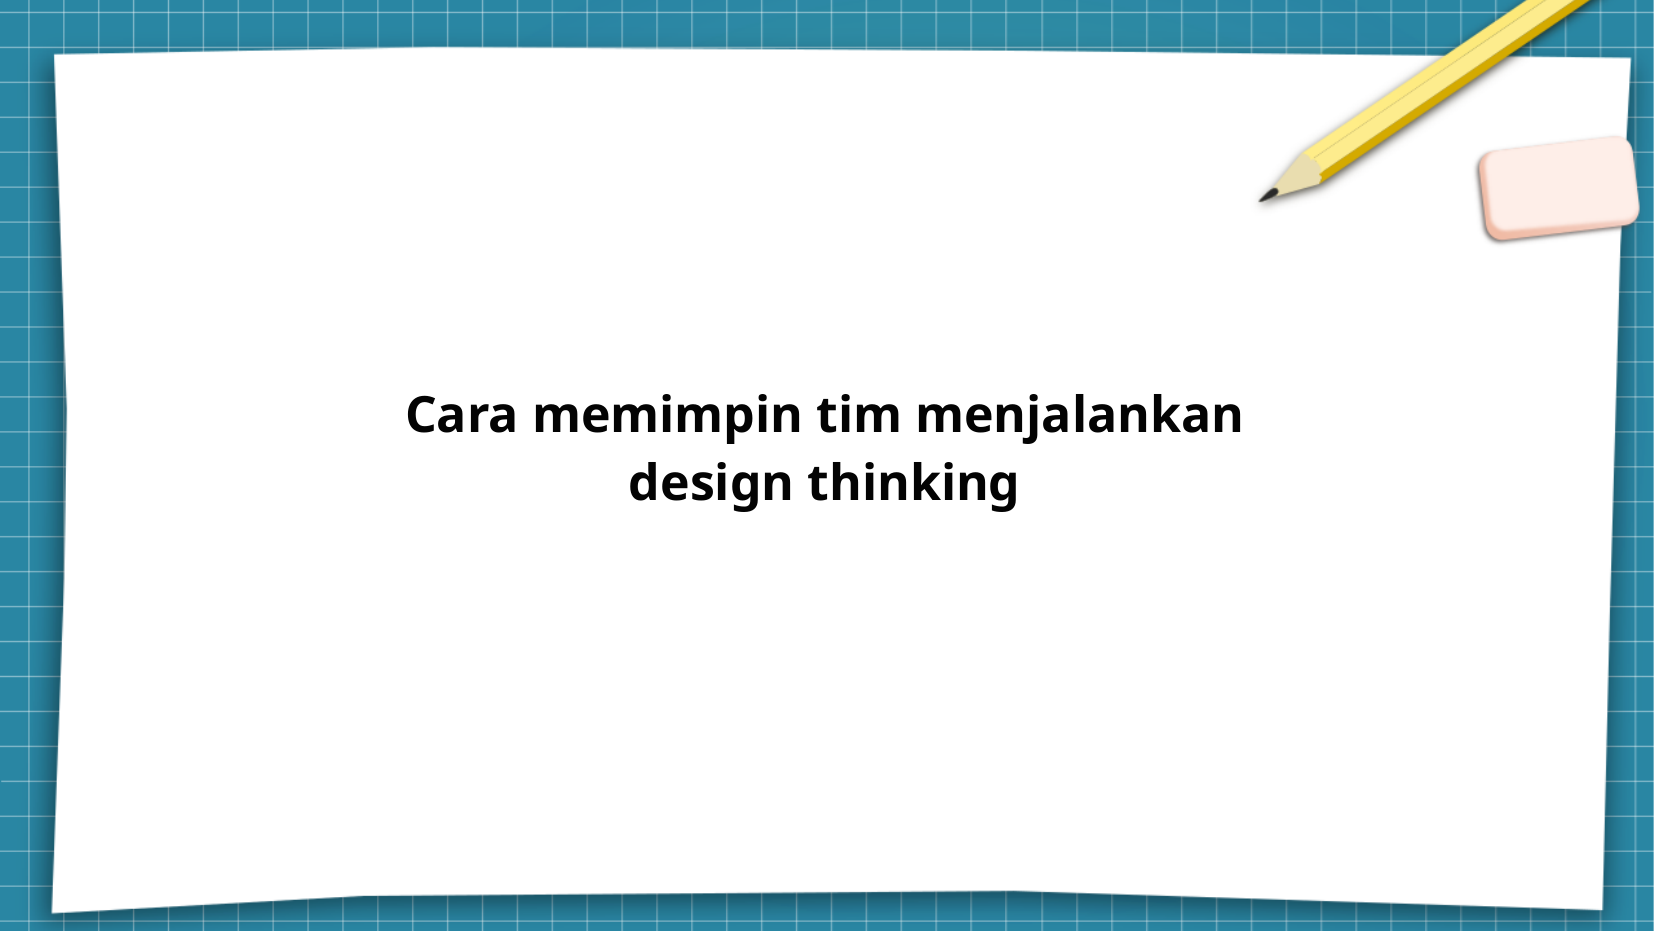

# Cara memimpin tim menjalankan design thinking